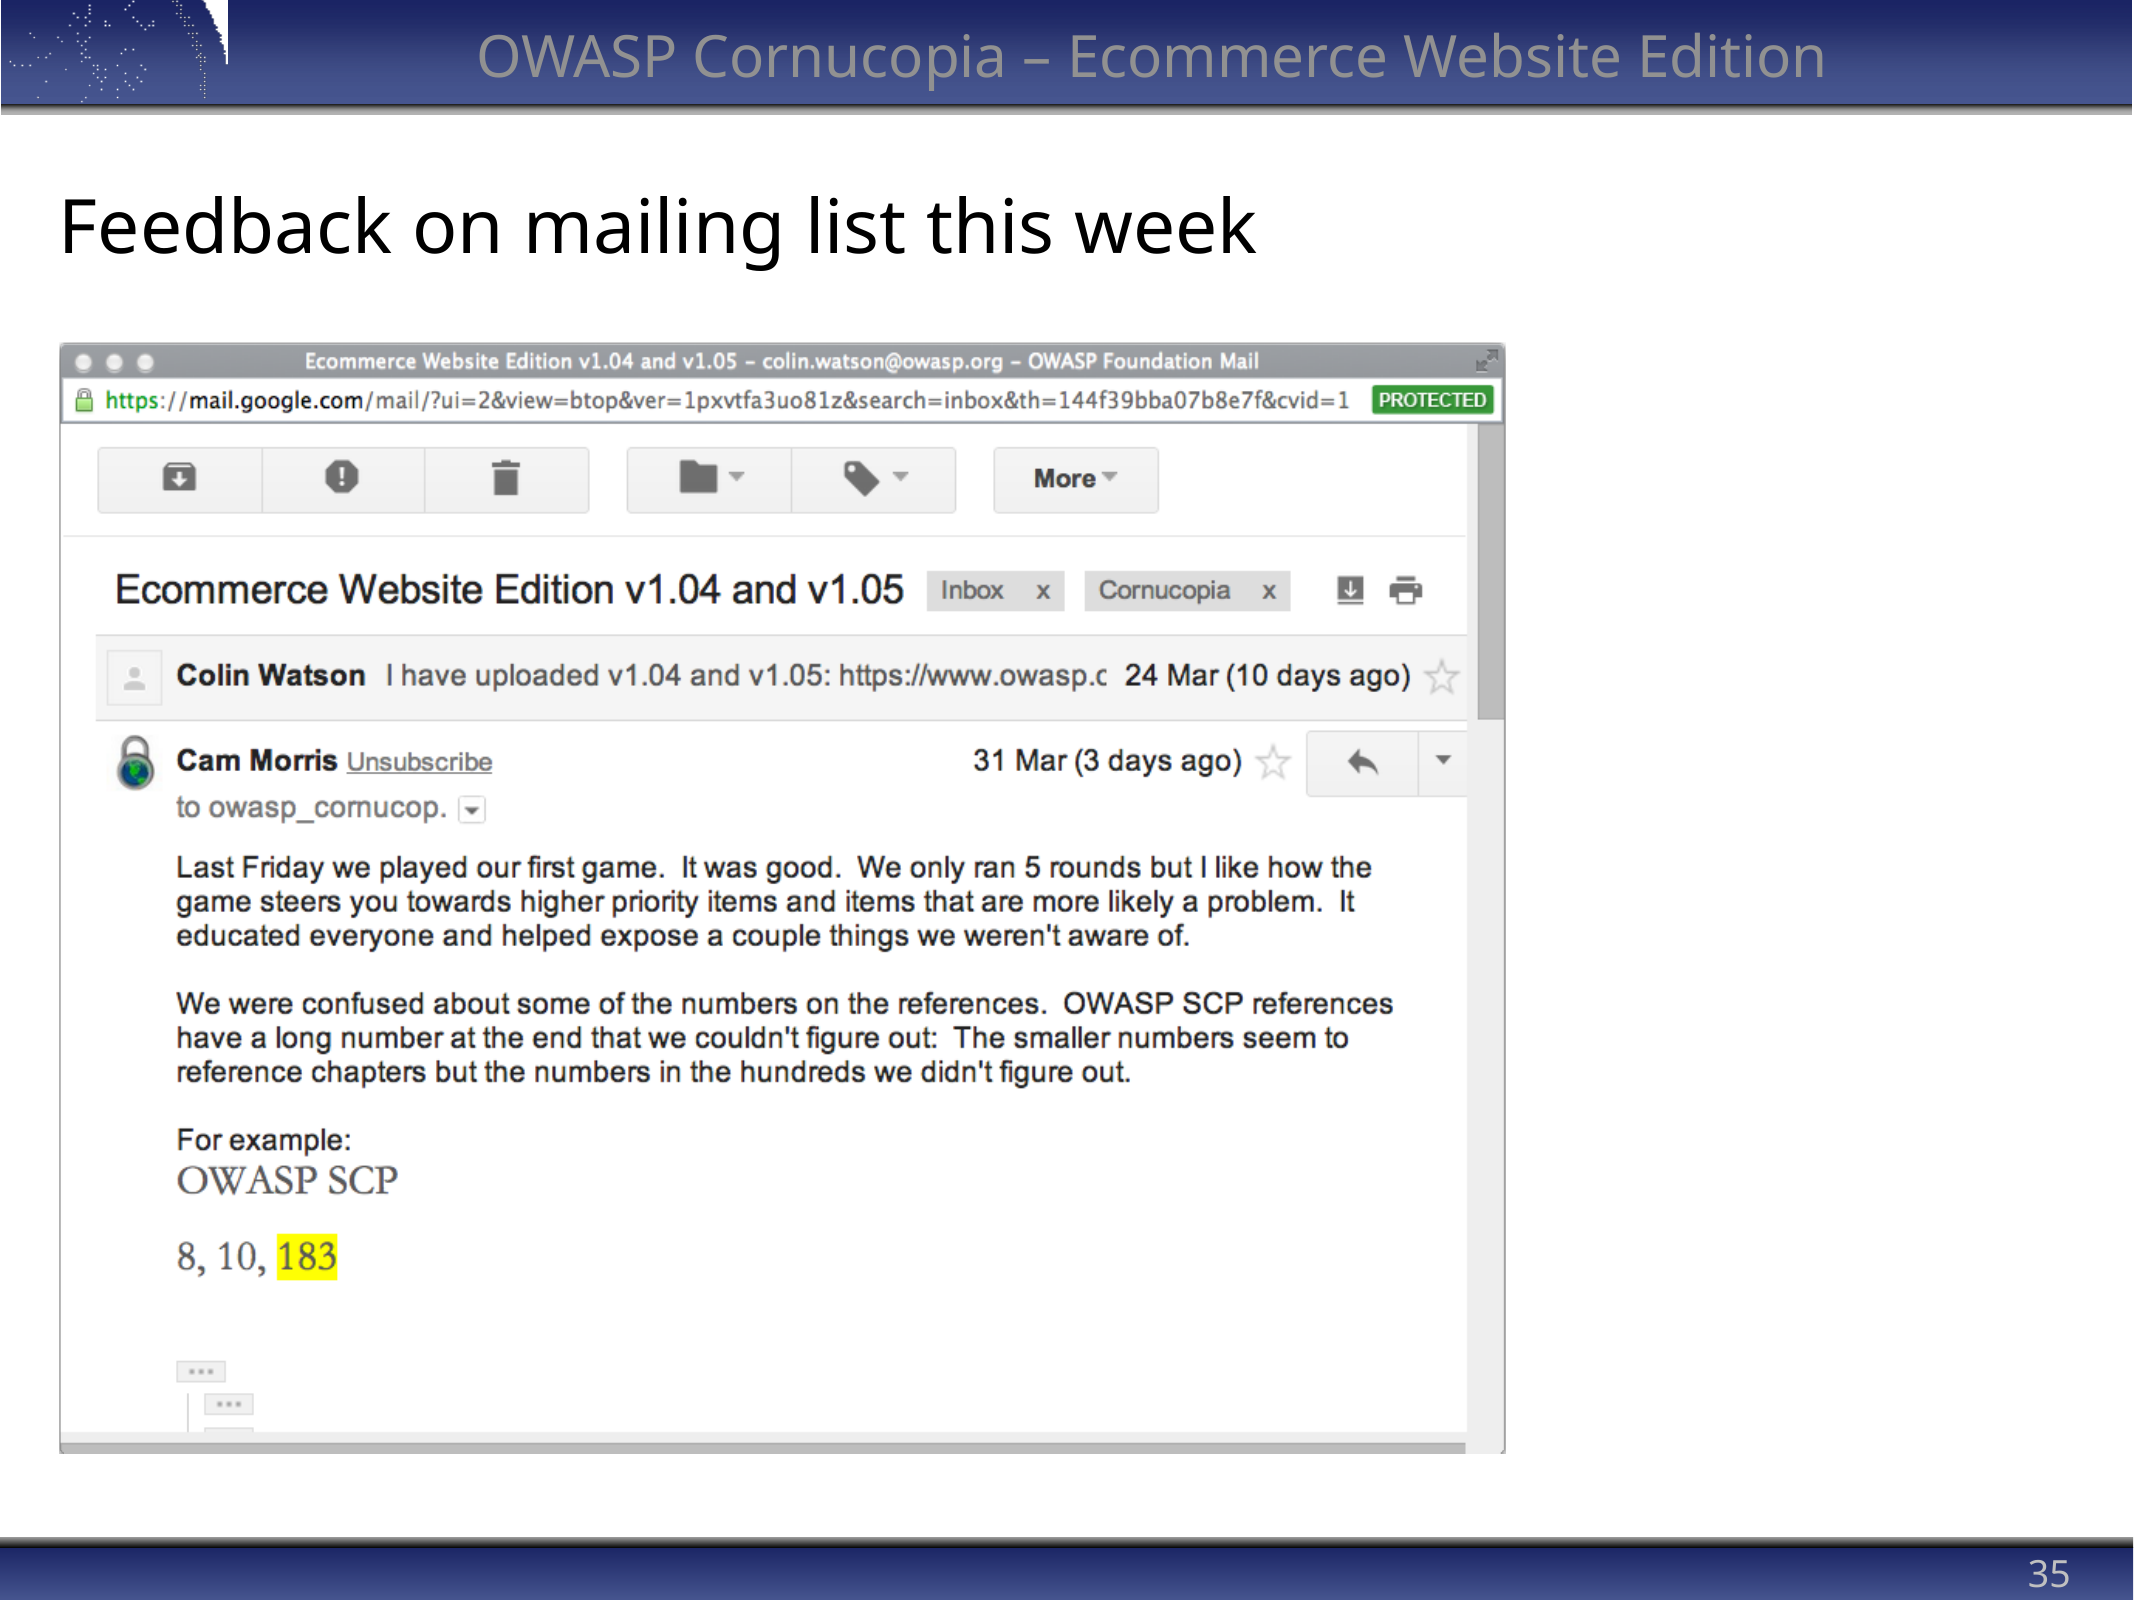

# Feedback on mailing list this week